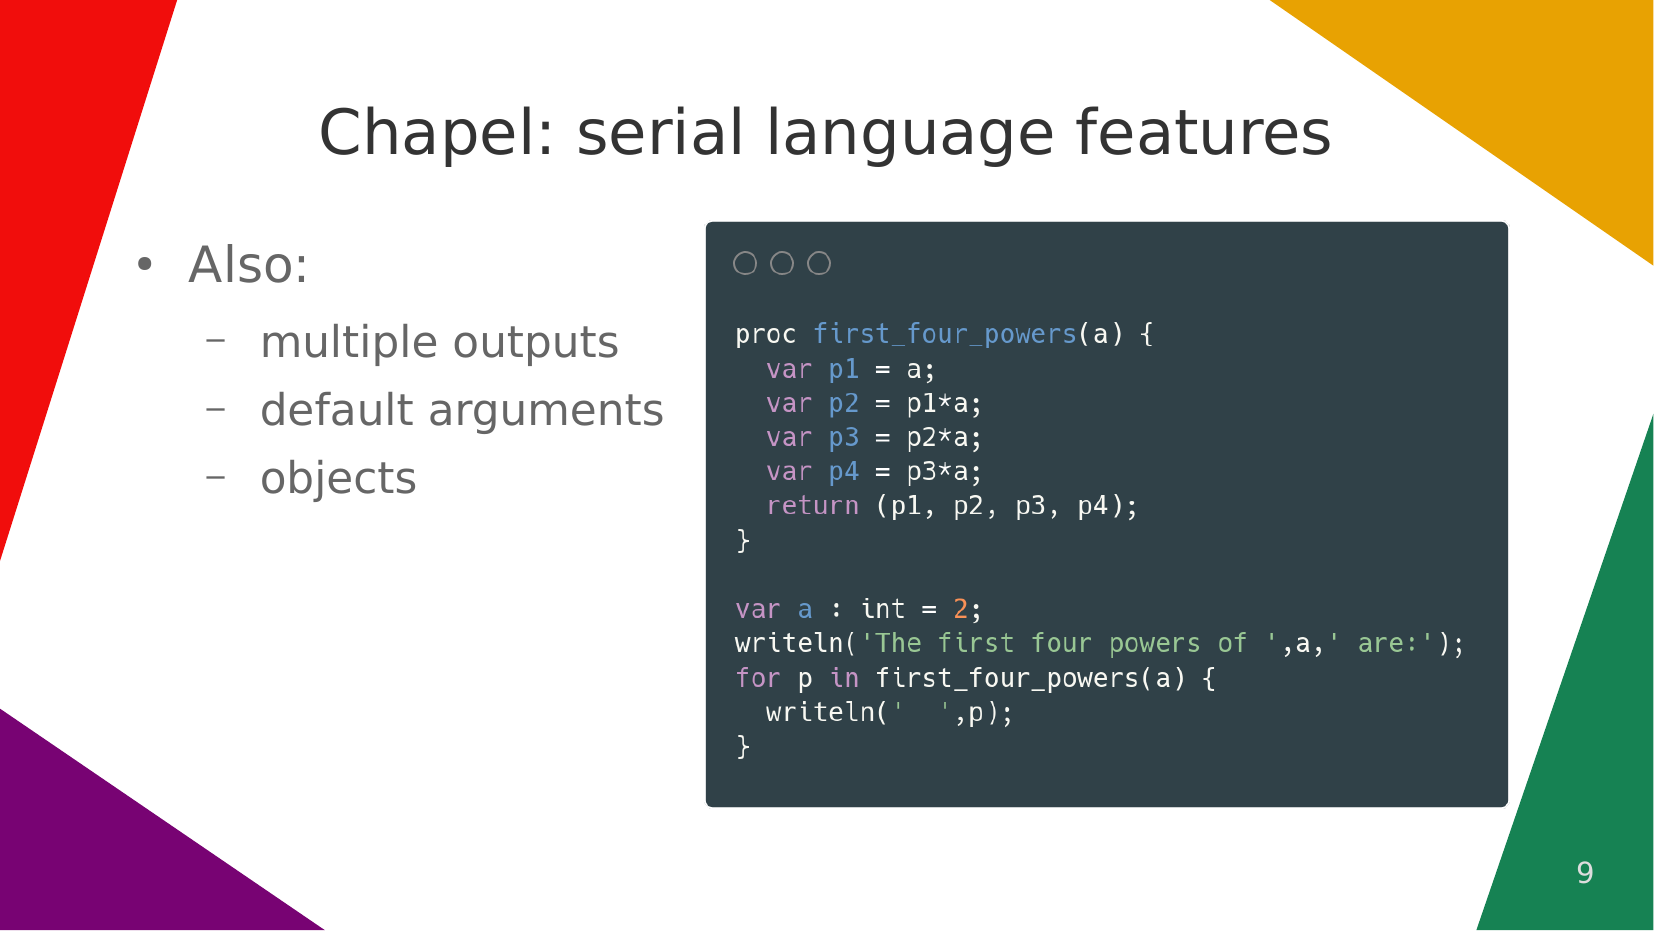

# Chapel: serial language features
Also:
multiple outputs
default arguments
objects
9